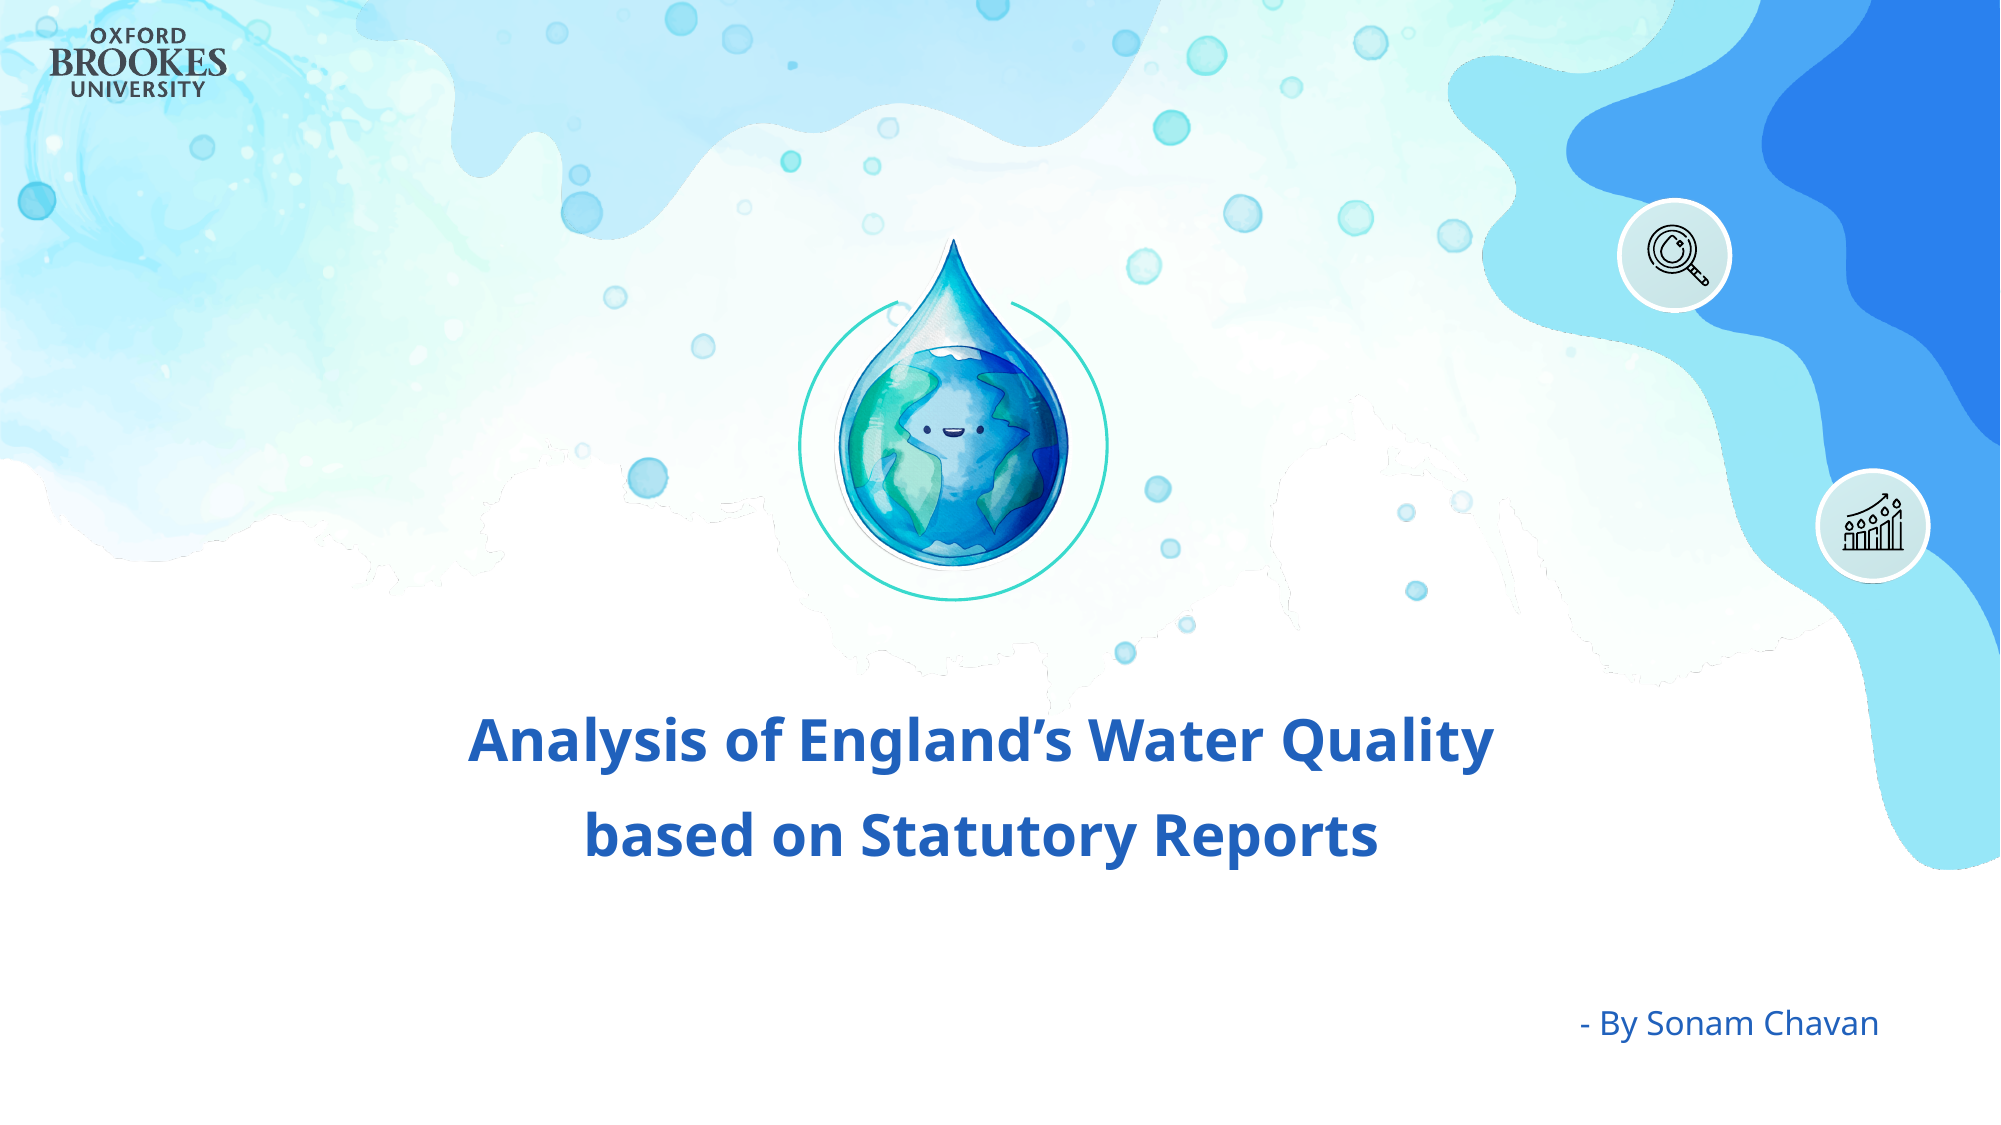

Analysis of England’s Water Quality
based on Statutory Reports
- By Sonam Chavan